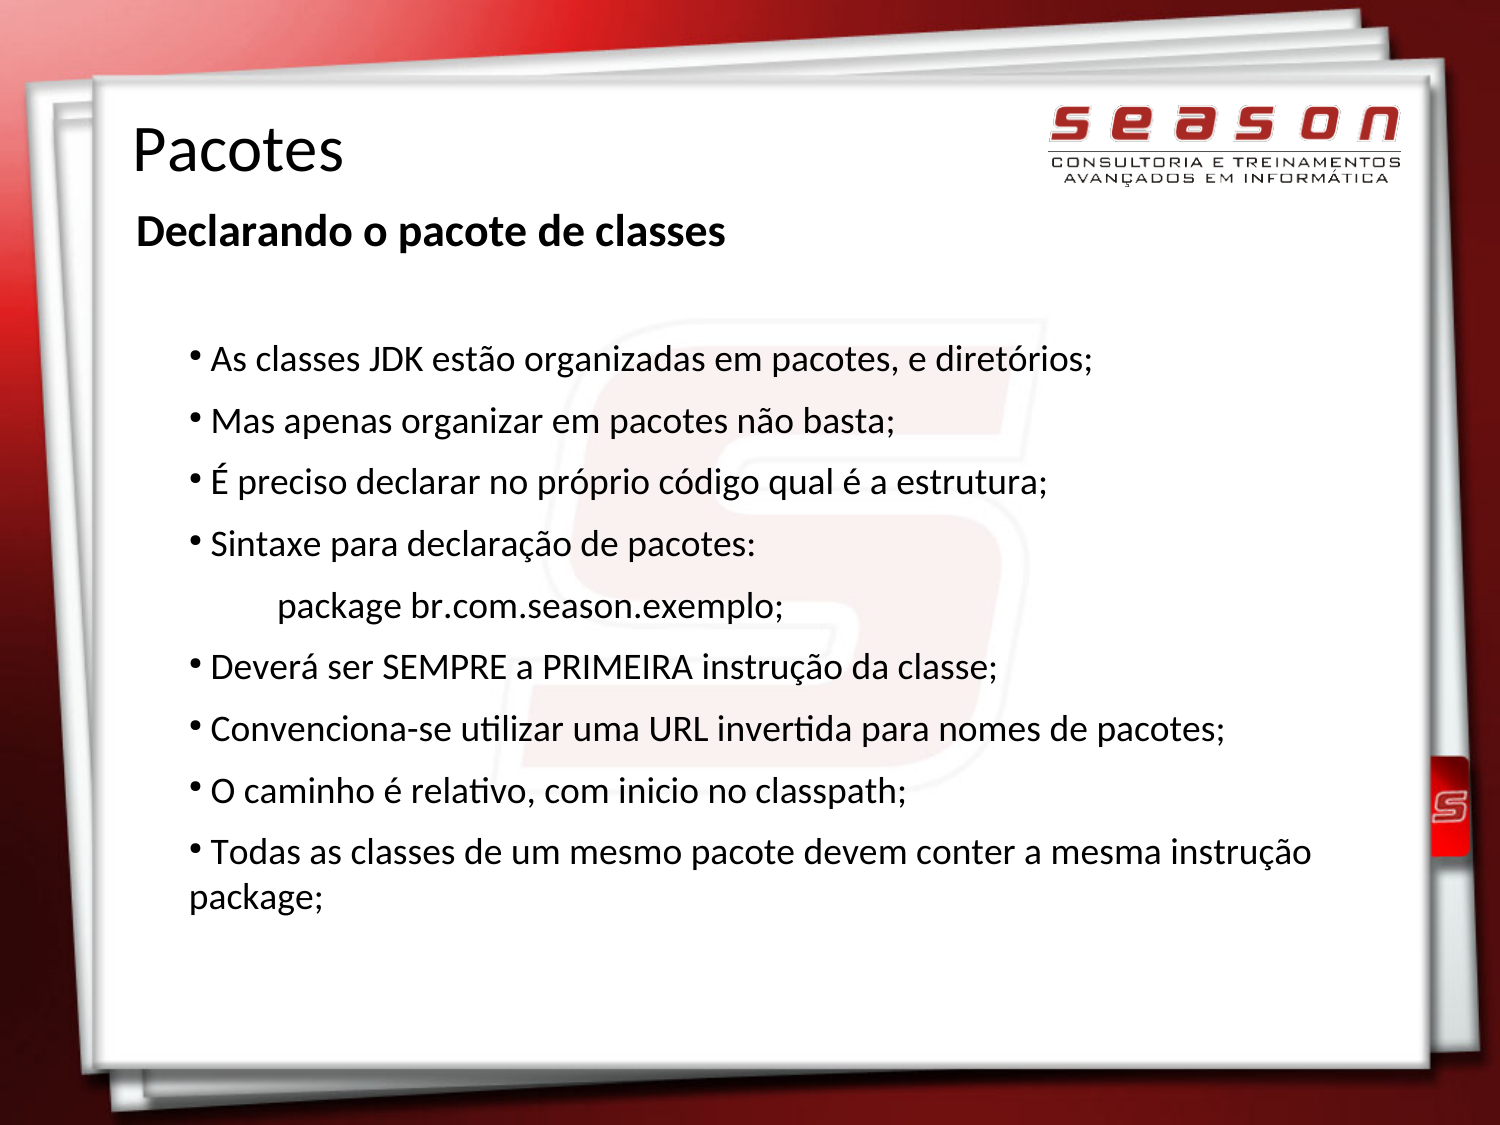

# Pacotes
Declarando o pacote de classes
 As classes JDK estão organizadas em pacotes, e diretórios;
 Mas apenas organizar em pacotes não basta;
 É preciso declarar no próprio código qual é a estrutura;
 Sintaxe para declaração de pacotes:
package br.com.season.exemplo;
 Deverá ser SEMPRE a PRIMEIRA instrução da classe;
 Convenciona-se utilizar uma URL invertida para nomes de pacotes;
 O caminho é relativo, com inicio no classpath;
 Todas as classes de um mesmo pacote devem conter a mesma instrução package;